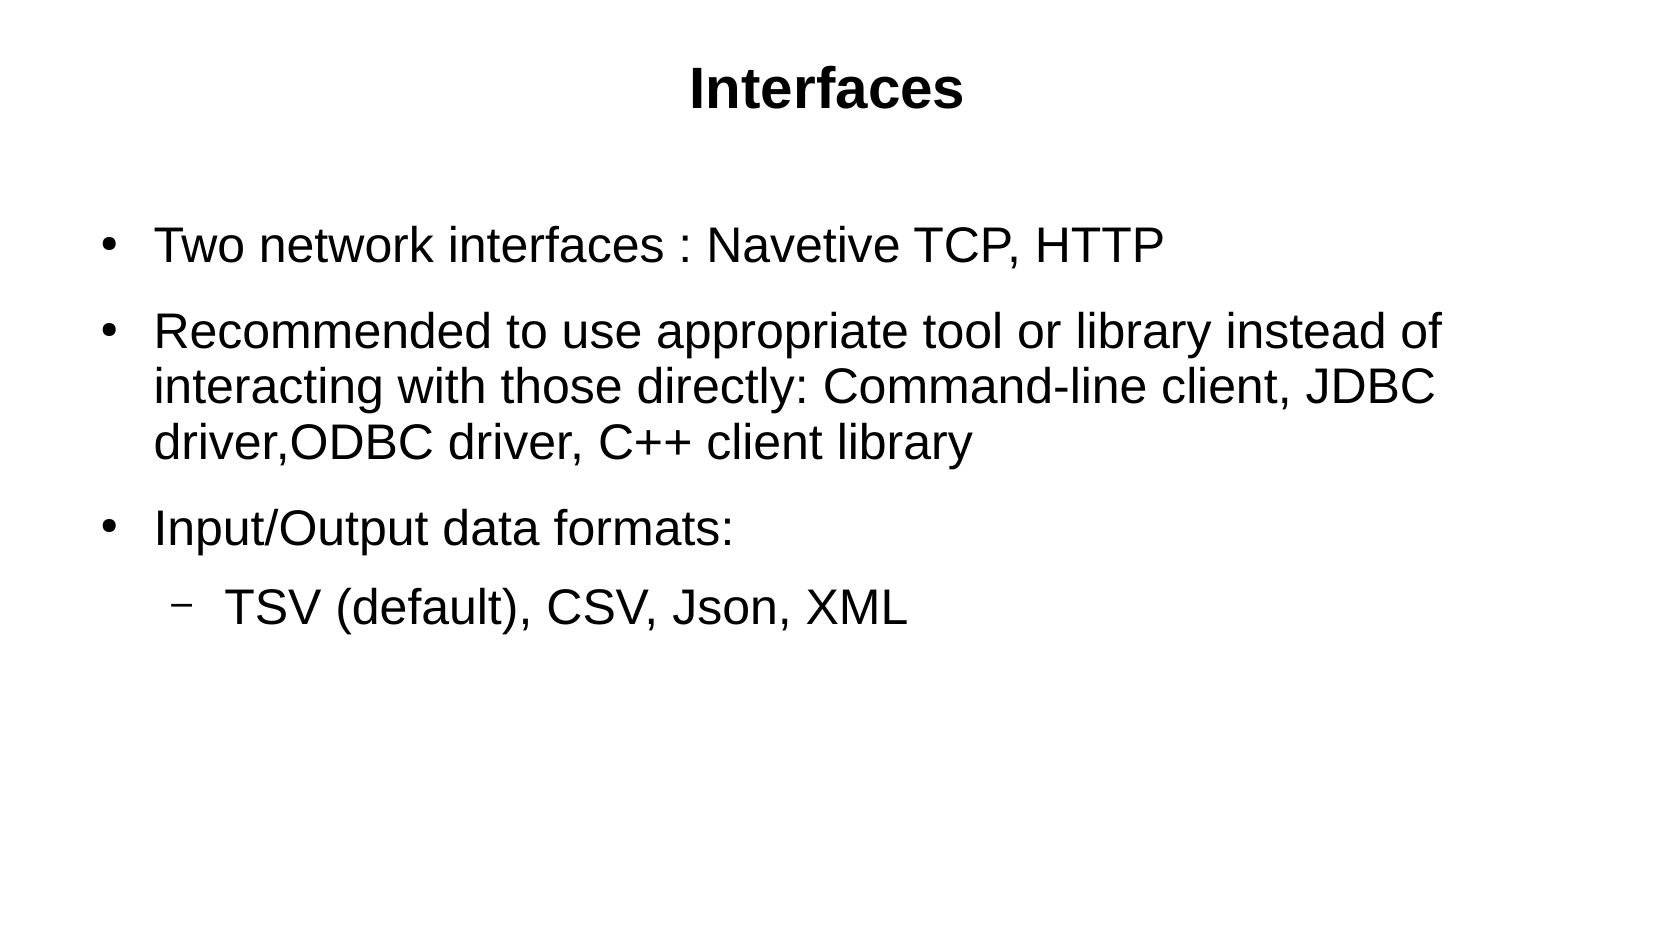

Interfaces
# Two network interfaces : Navetive TCP, HTTP
Recommended to use appropriate tool or library instead of interacting with those directly: Command-line client, JDBC driver,ODBC driver, C++ client library
Input/Output data formats:
TSV (default), CSV, Json, XML